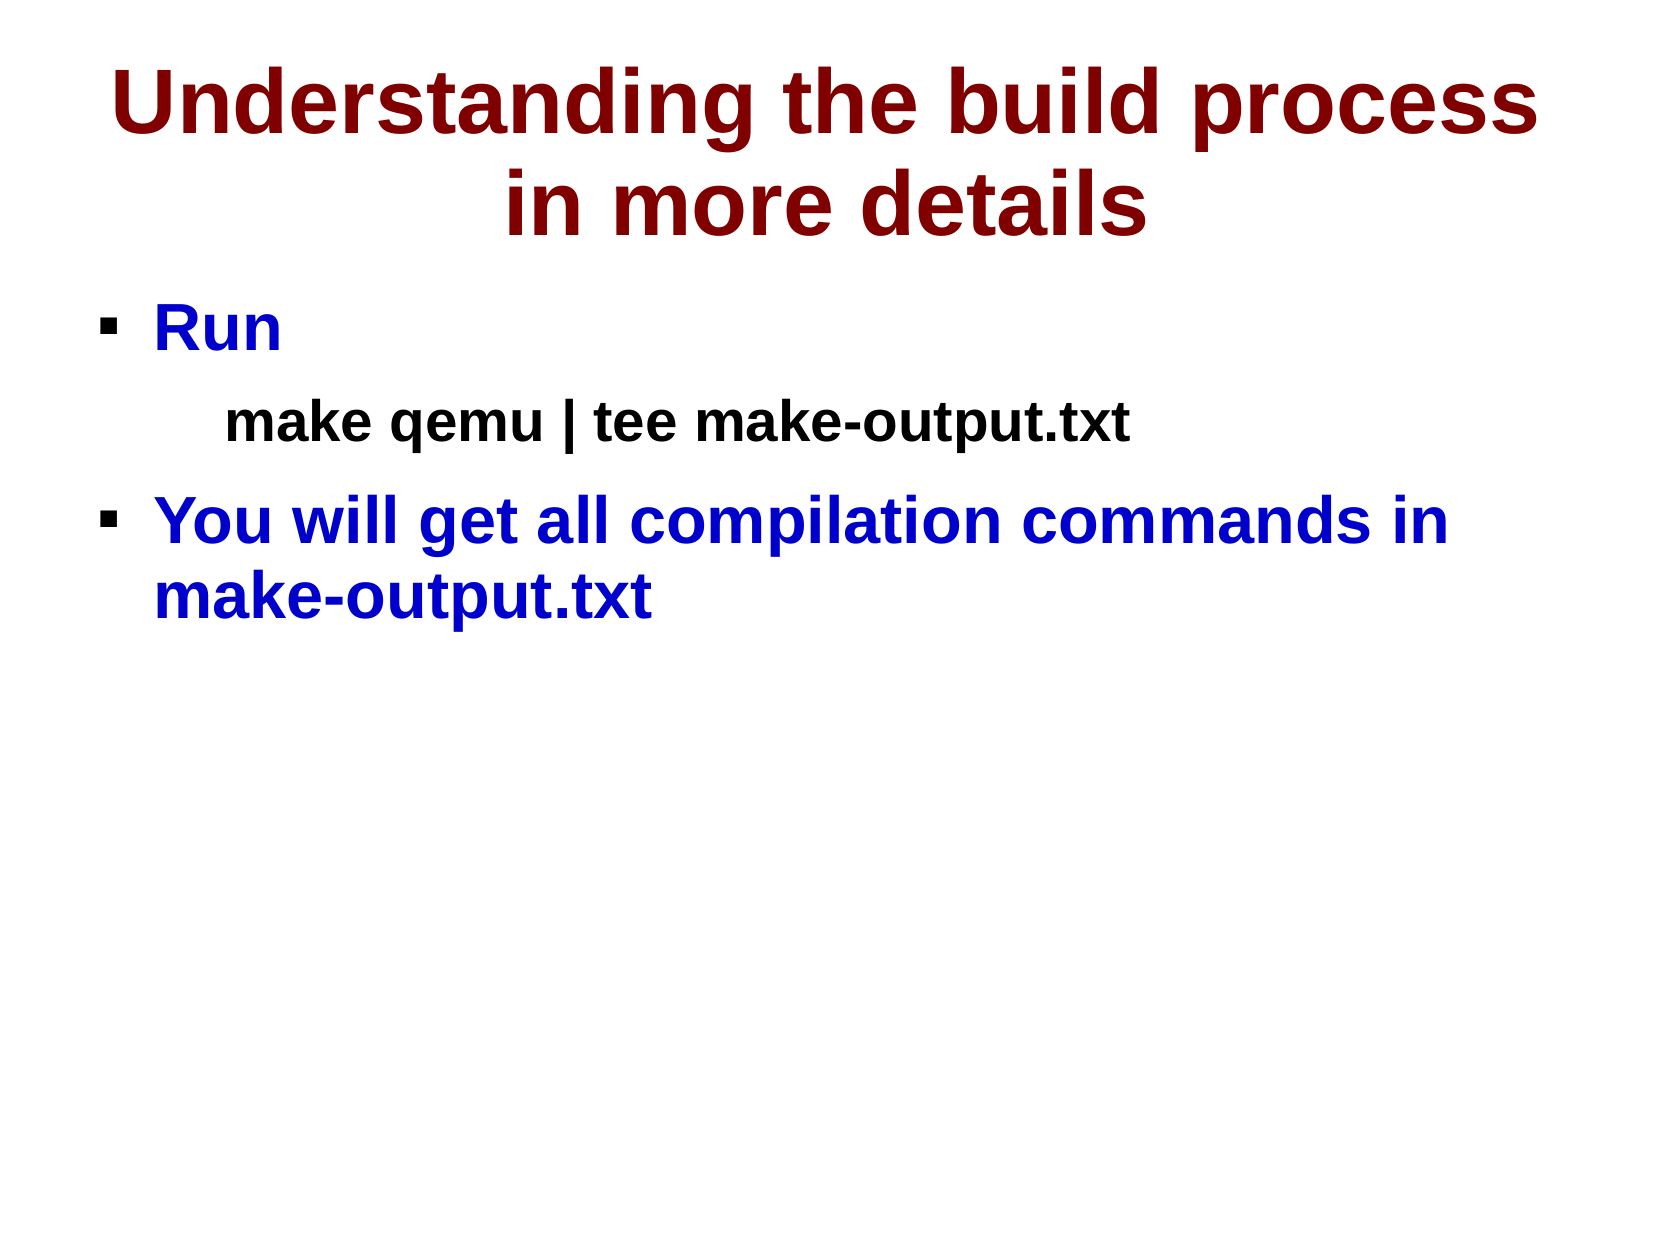

# Understanding the build process in more details
Run
make qemu | tee make-output.txt
You will get all compilation commands in make-output.txt